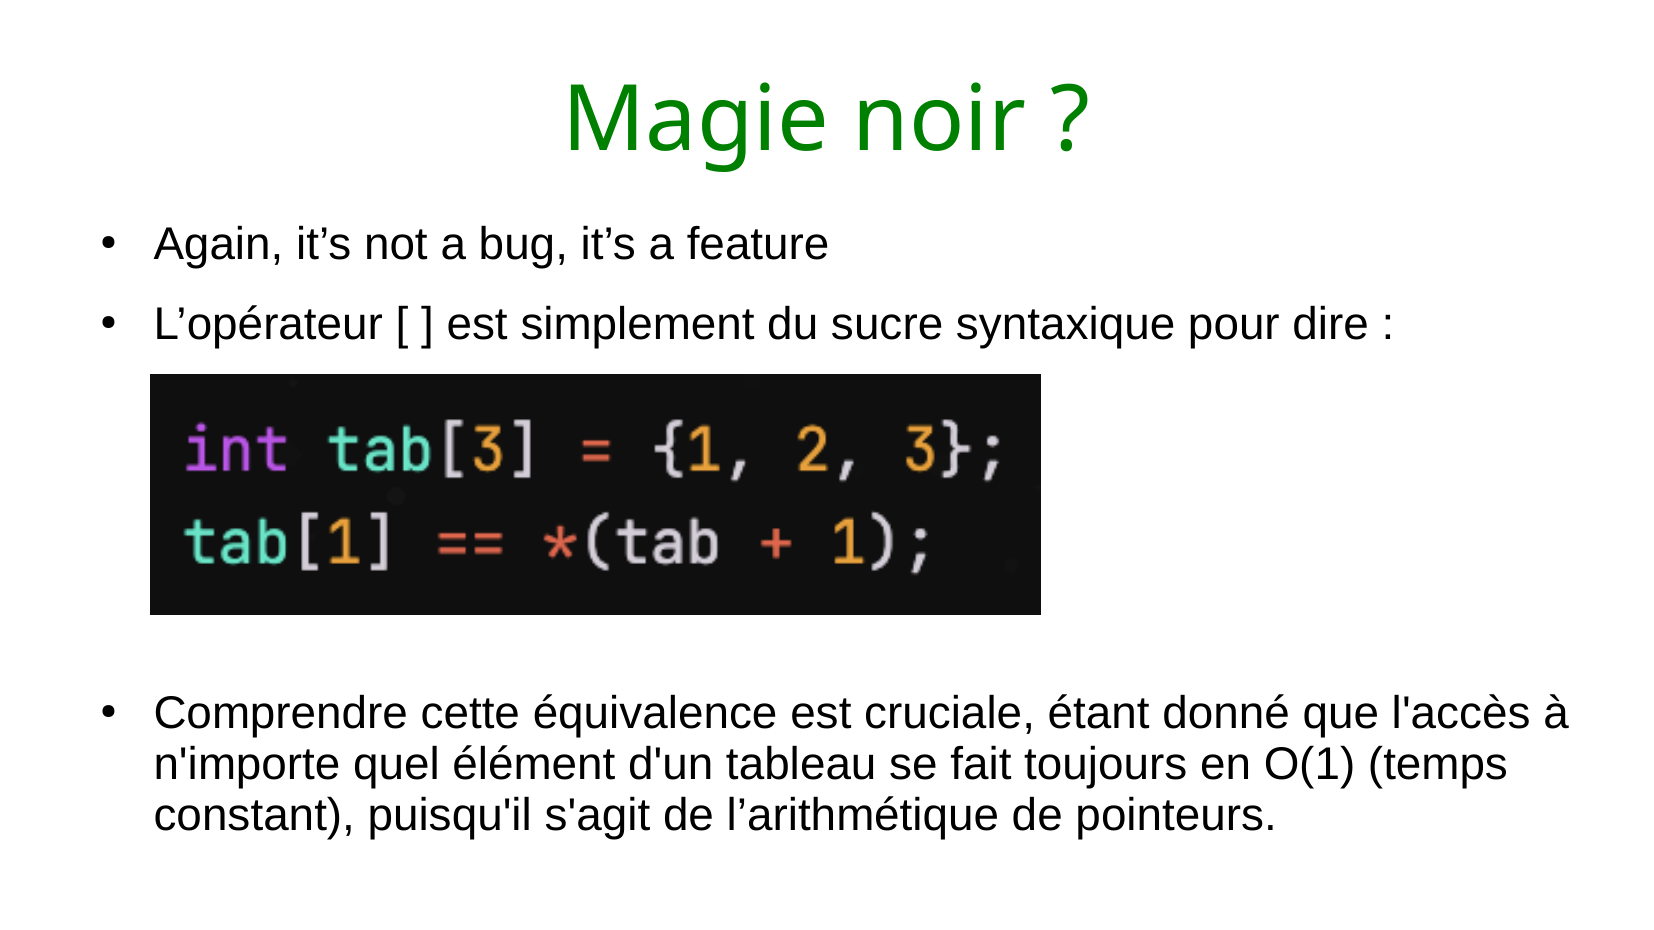

# Magie noir ?
Again, it’s not a bug, it’s a feature
L’opérateur [ ] est simplement du sucre syntaxique pour dire :
Comprendre cette équivalence est cruciale, étant donné que l'accès à n'importe quel élément d'un tableau se fait toujours en O(1) (temps constant), puisqu'il s'agit de l’arithmétique de pointeurs.